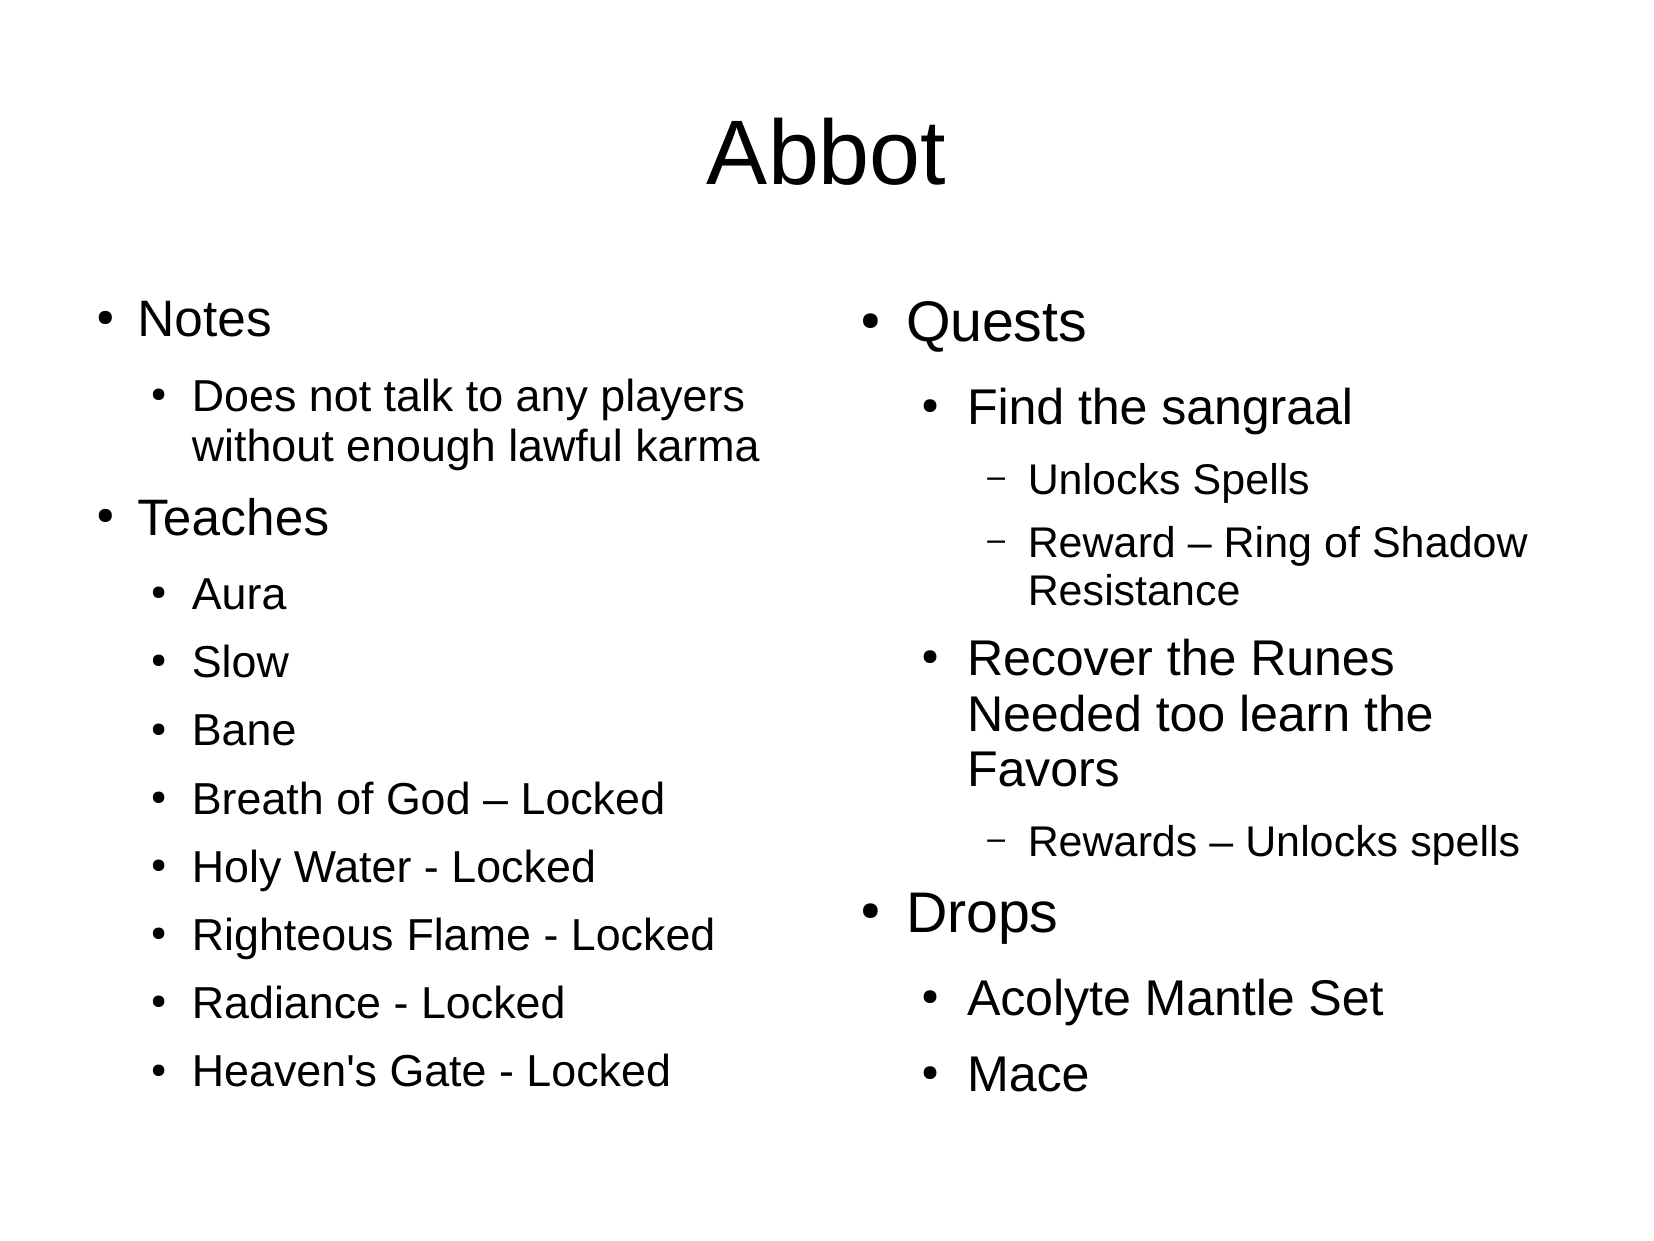

# Abbot
Notes
Does not talk to any players without enough lawful karma
Teaches
Aura
Slow
Bane
Breath of God – Locked
Holy Water - Locked
Righteous Flame - Locked
Radiance - Locked
Heaven's Gate - Locked
Quests
Find the sangraal
Unlocks Spells
Reward – Ring of Shadow Resistance
Recover the Runes Needed too learn the Favors
Rewards – Unlocks spells
Drops
Acolyte Mantle Set
Mace